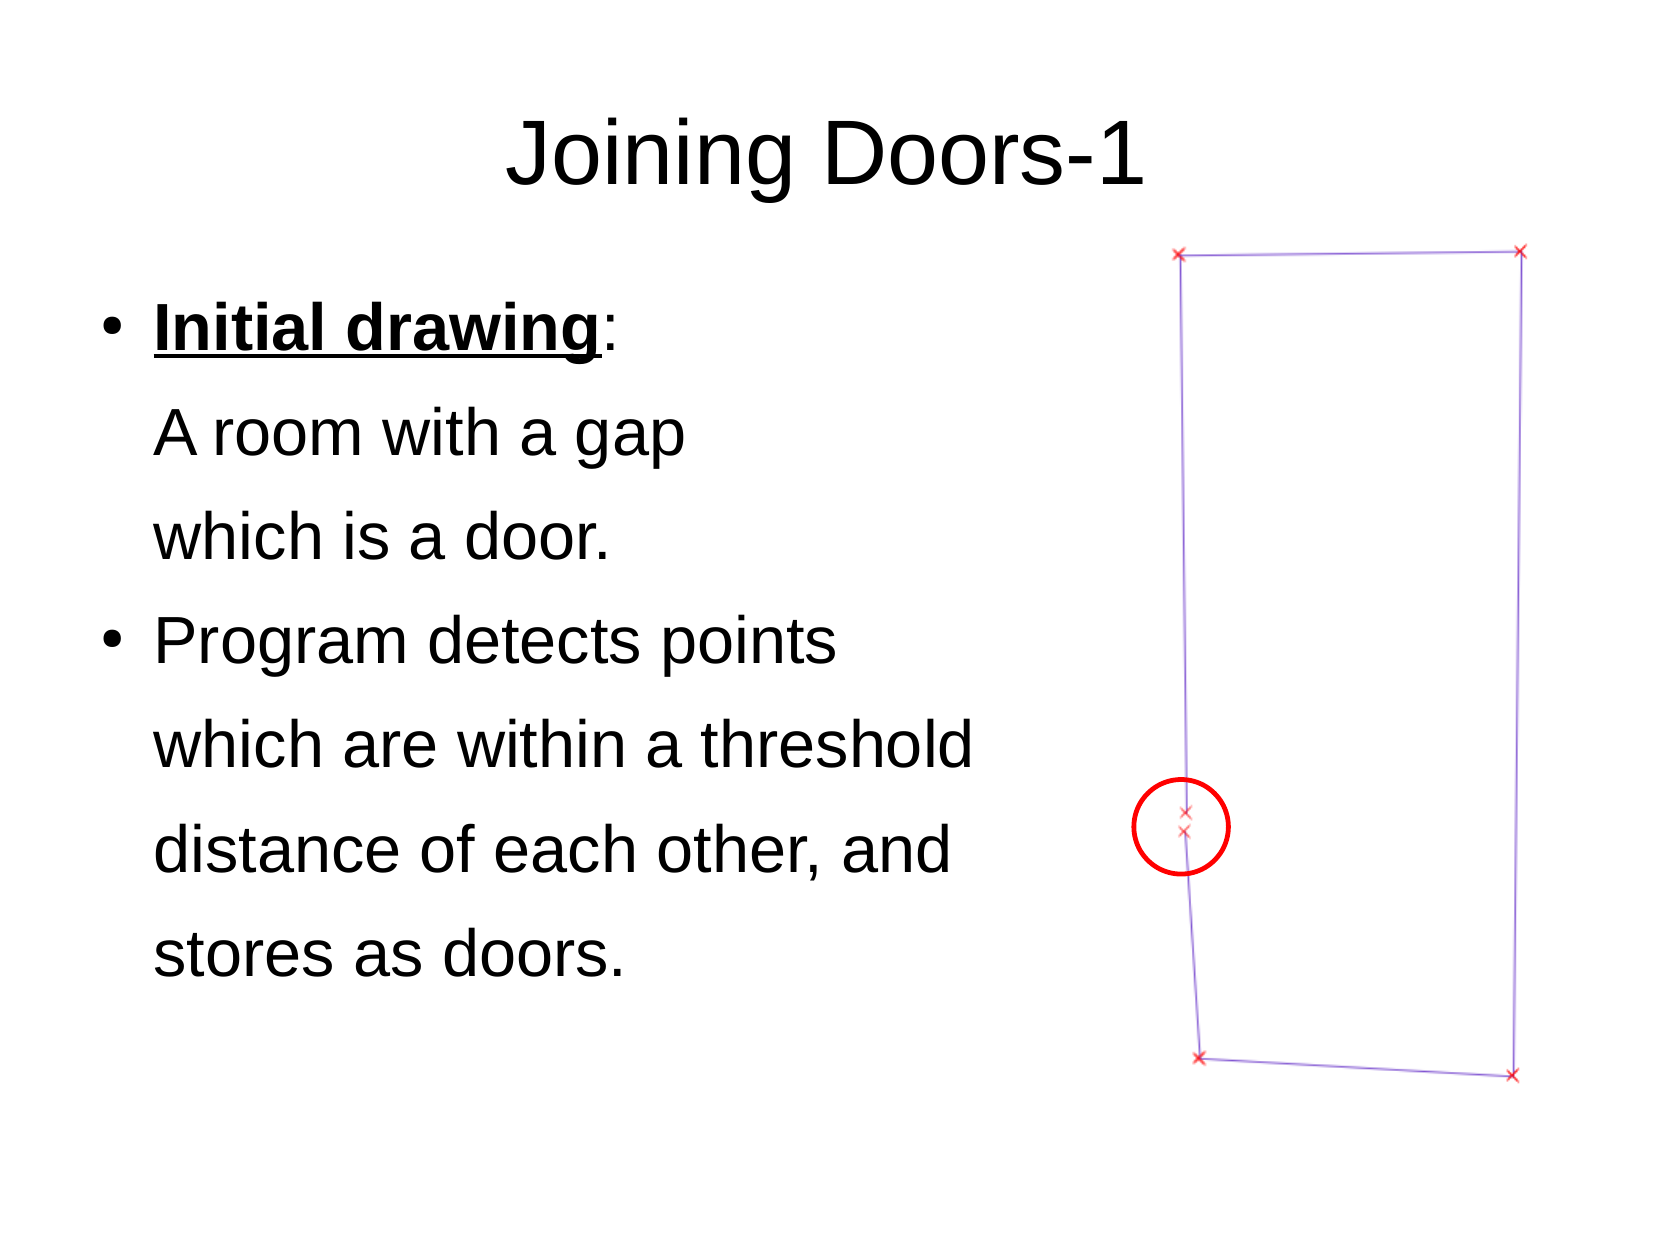

# Joining Doors-1
Initial drawing:
A room with a gap
which is a door.
Program detects points
which are within a threshold
distance of each other, and
stores as doors.